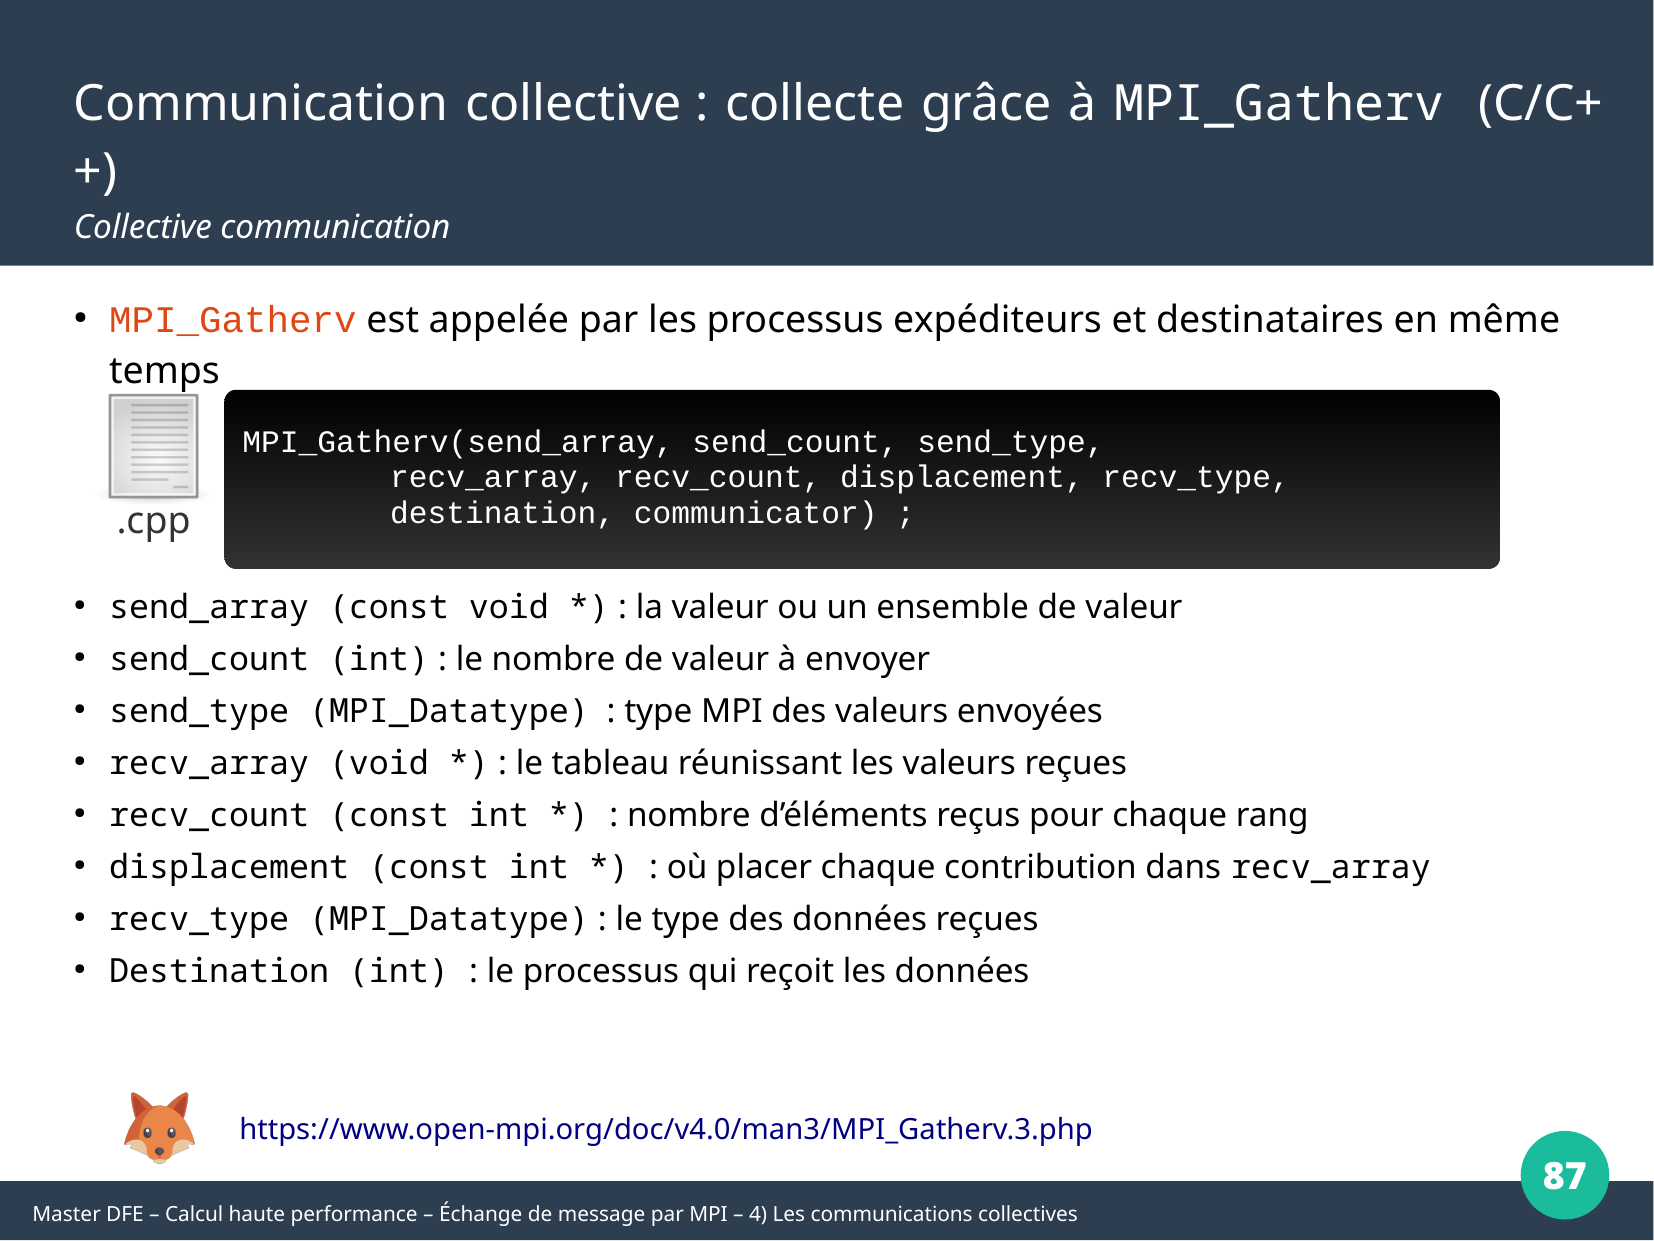

Communication collective : collecte grâce à MPI_Gatherv (C/C++)
Collective communication
MPI_Gatherv est appelée par les processus expéditeurs et destinataires en même temps
MPI_Gatherv(send_array, send_count, send_type,
		recv_array, recv_count, displacement, recv_type,
		destination, communicator) ;
.cpp
send_array (const void *) : la valeur ou un ensemble de valeur
send_count (int) : le nombre de valeur à envoyer
send_type (MPI_Datatype)  : type MPI des valeurs envoyées
recv_array (void *) : le tableau réunissant les valeurs reçues
recv_count (const int *) : nombre d’éléments reçus pour chaque rang
displacement (const int *) : où placer chaque contribution dans recv_array
recv_type (MPI_Datatype) : le type des données reçues
Destination (int) : le processus qui reçoit les données
https://www.open-mpi.org/doc/v4.0/man3/MPI_Gatherv.3.php
87
Master DFE – Calcul haute performance – Échange de message par MPI – 4) Les communications collectives